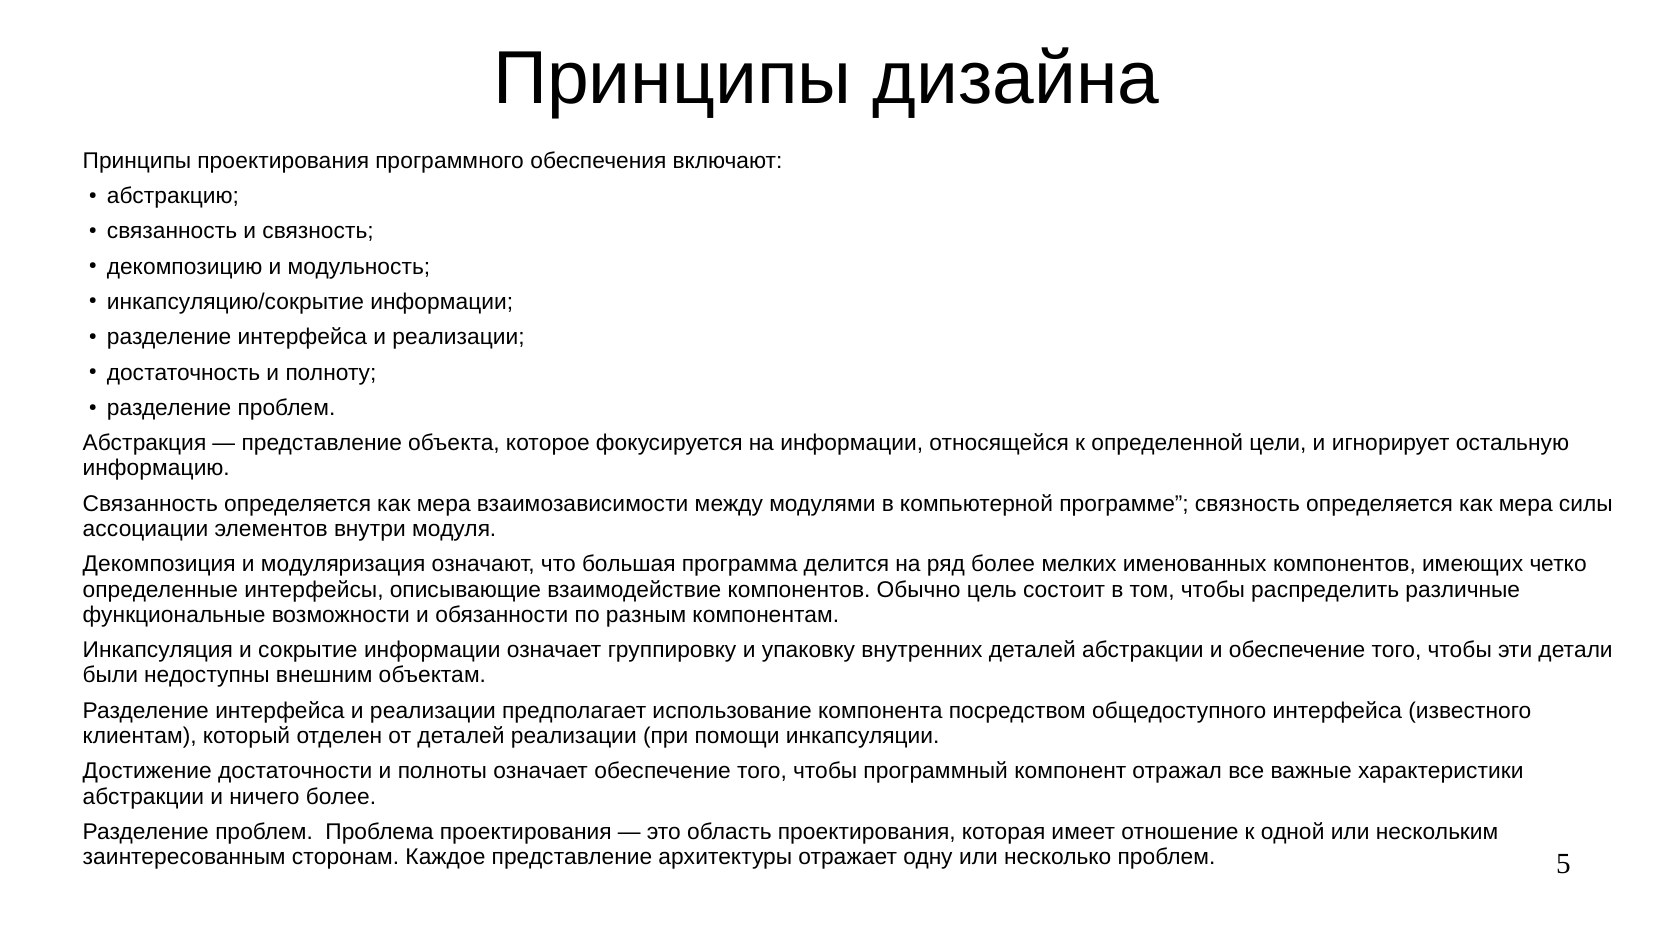

# Принципы дизайна
Принципы проектирования программного обеспечения включают:
абстракцию;
связанность и связность;
декомпозицию и модульность;
инкапсуляцию/сокрытие информации;
разделение интерфейса и реализации;
достаточность и полноту;
разделение проблем.
Абстракция — представление объекта, которое фокусируется на информации, относящейся к определенной цели, и игнорирует остальную информацию.
Связанность определяется как мера взаимозависимости между модулями в компьютерной программе”; связность определяется как мера силы ассоциации элементов внутри модуля.
Декомпозиция и модуляризация означают, что большая программа делится на ряд более мелких именованных компонентов, имеющих четко определенные интерфейсы, описывающие взаимодействие компонентов. Обычно цель состоит в том, чтобы распределить различные функциональные возможности и обязанности по разным компонентам.
Инкапсуляция и сокрытие информации означает группировку и упаковку внутренних деталей абстракции и обеспечение того, чтобы эти детали были недоступны внешним объектам.
Разделение интерфейса и реализации предполагает использование компонента посредством общедоступного интерфейса (известного клиентам), который отделен от деталей реализации (при помощи инкапсуляции.
Достижение достаточности и полноты означает обеспечение того, чтобы программный компонент отражал все важные характеристики абстракции и ничего более.
Разделение проблем.  Проблема проектирования — это область проектирования, которая имеет отношение к одной или нескольким заинтересованным сторонам. Каждое представление архитектуры отражает одну или несколько проблем.
5